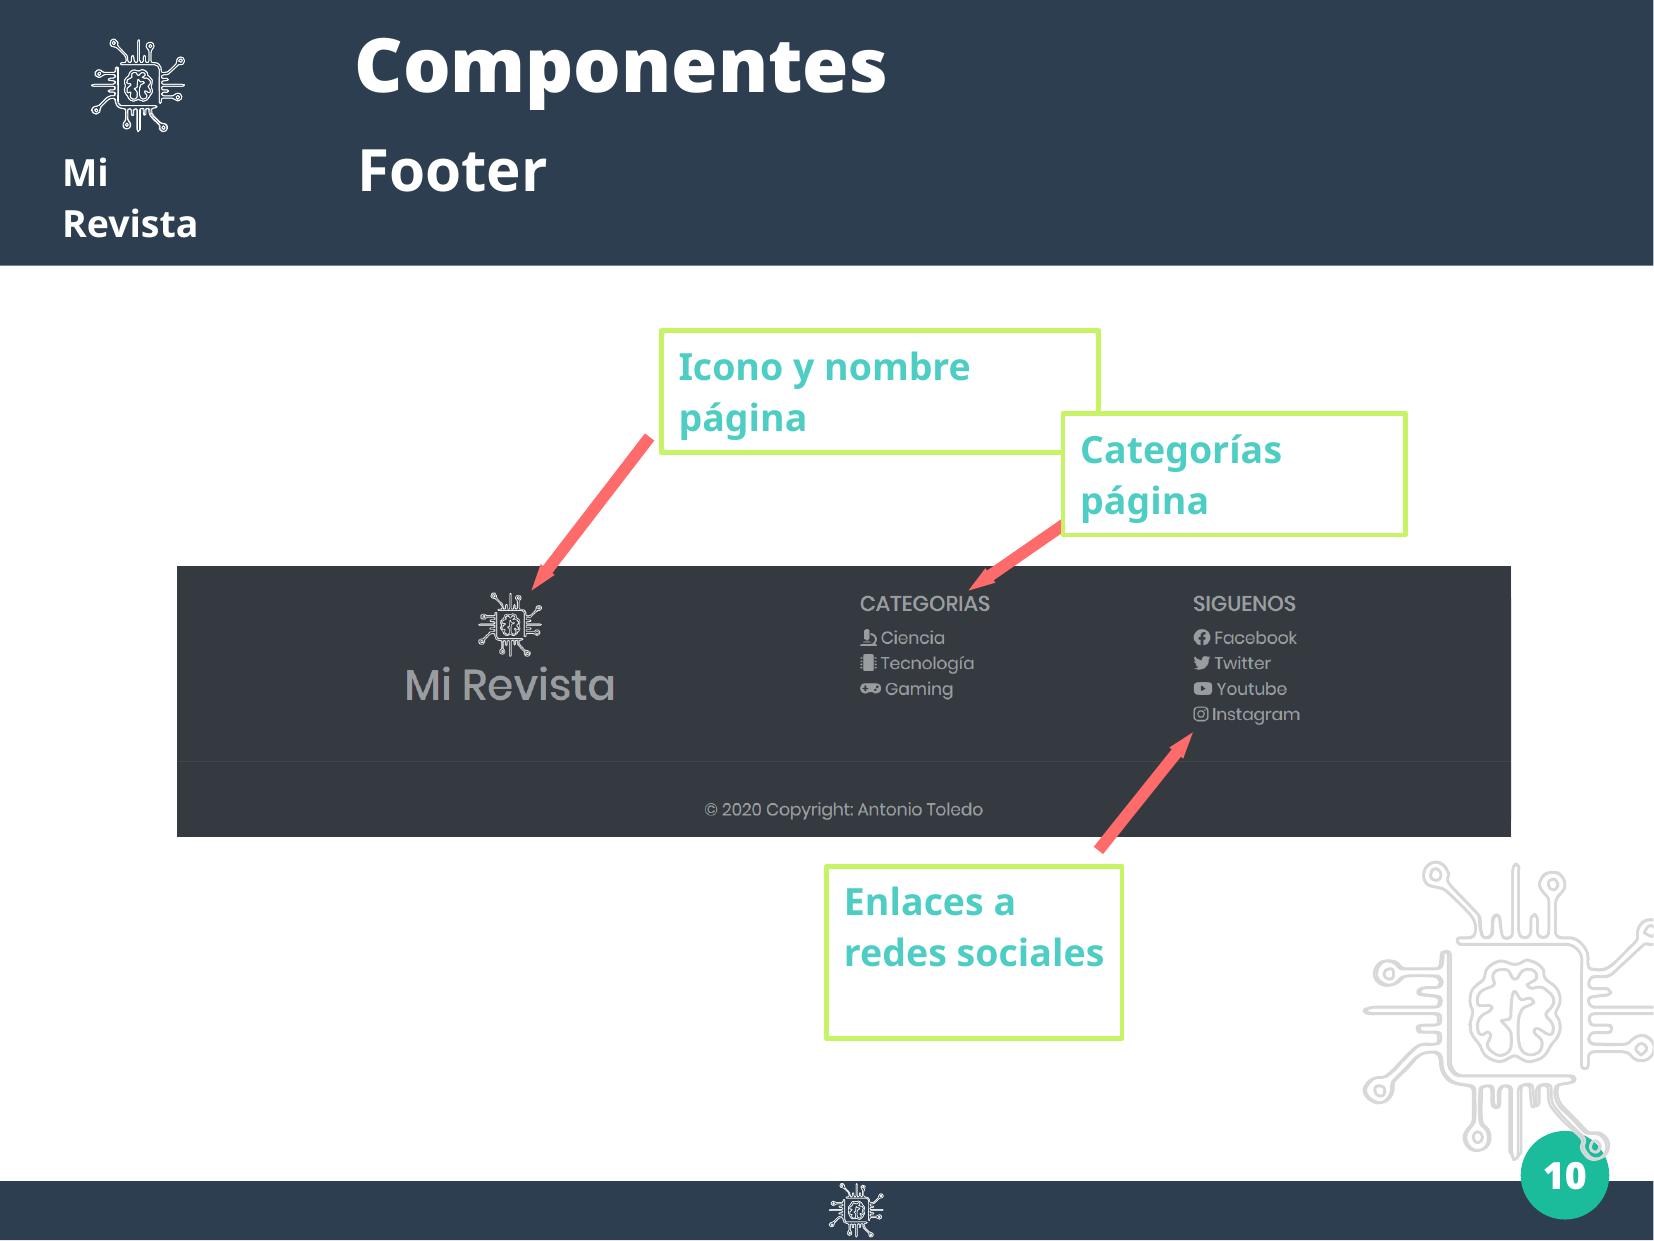

# Componentes
Footer
Mi Revista
Icono y nombre página
Categorías página
Enlaces a redes sociales
10